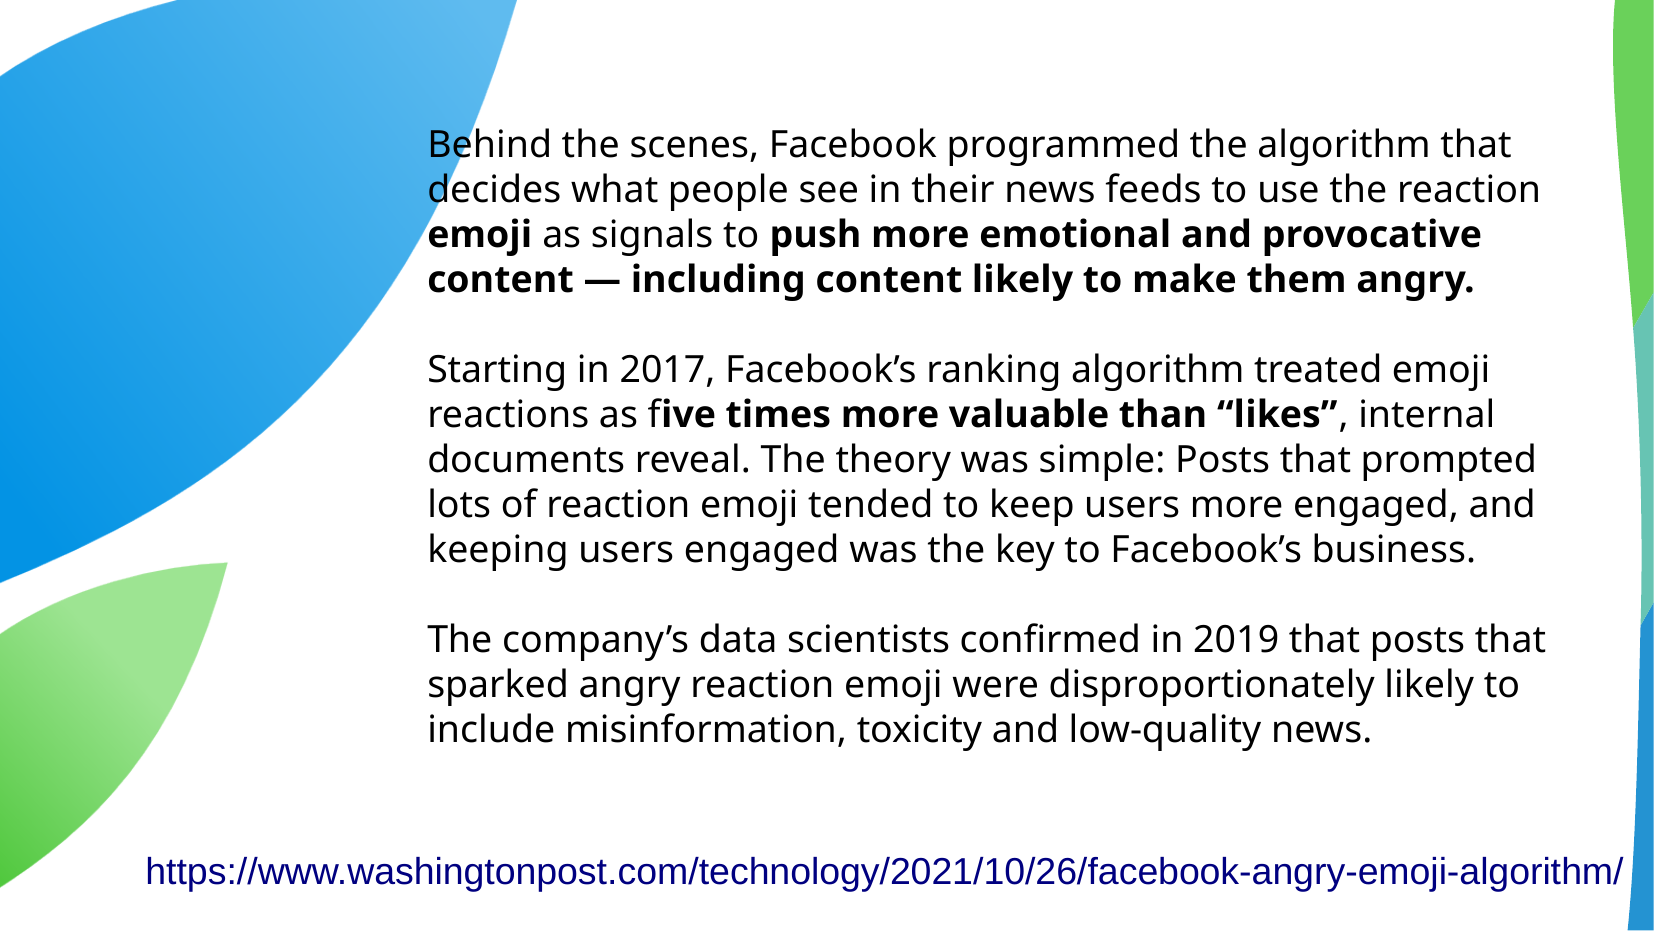

Behind the scenes, Facebook programmed the algorithm that decides what people see in their news feeds to use the reaction emoji as signals to push more emotional and provocative content — including content likely to make them angry.
Starting in 2017, Facebook’s ranking algorithm treated emoji reactions as five times more valuable than “likes”, internal documents reveal. The theory was simple: Posts that prompted lots of reaction emoji tended to keep users more engaged, and keeping users engaged was the key to Facebook’s business.
The company’s data scientists confirmed in 2019 that posts that sparked angry reaction emoji were disproportionately likely to include misinformation, toxicity and low-quality news.
https://www.washingtonpost.com/technology/2021/10/26/facebook-angry-emoji-algorithm/